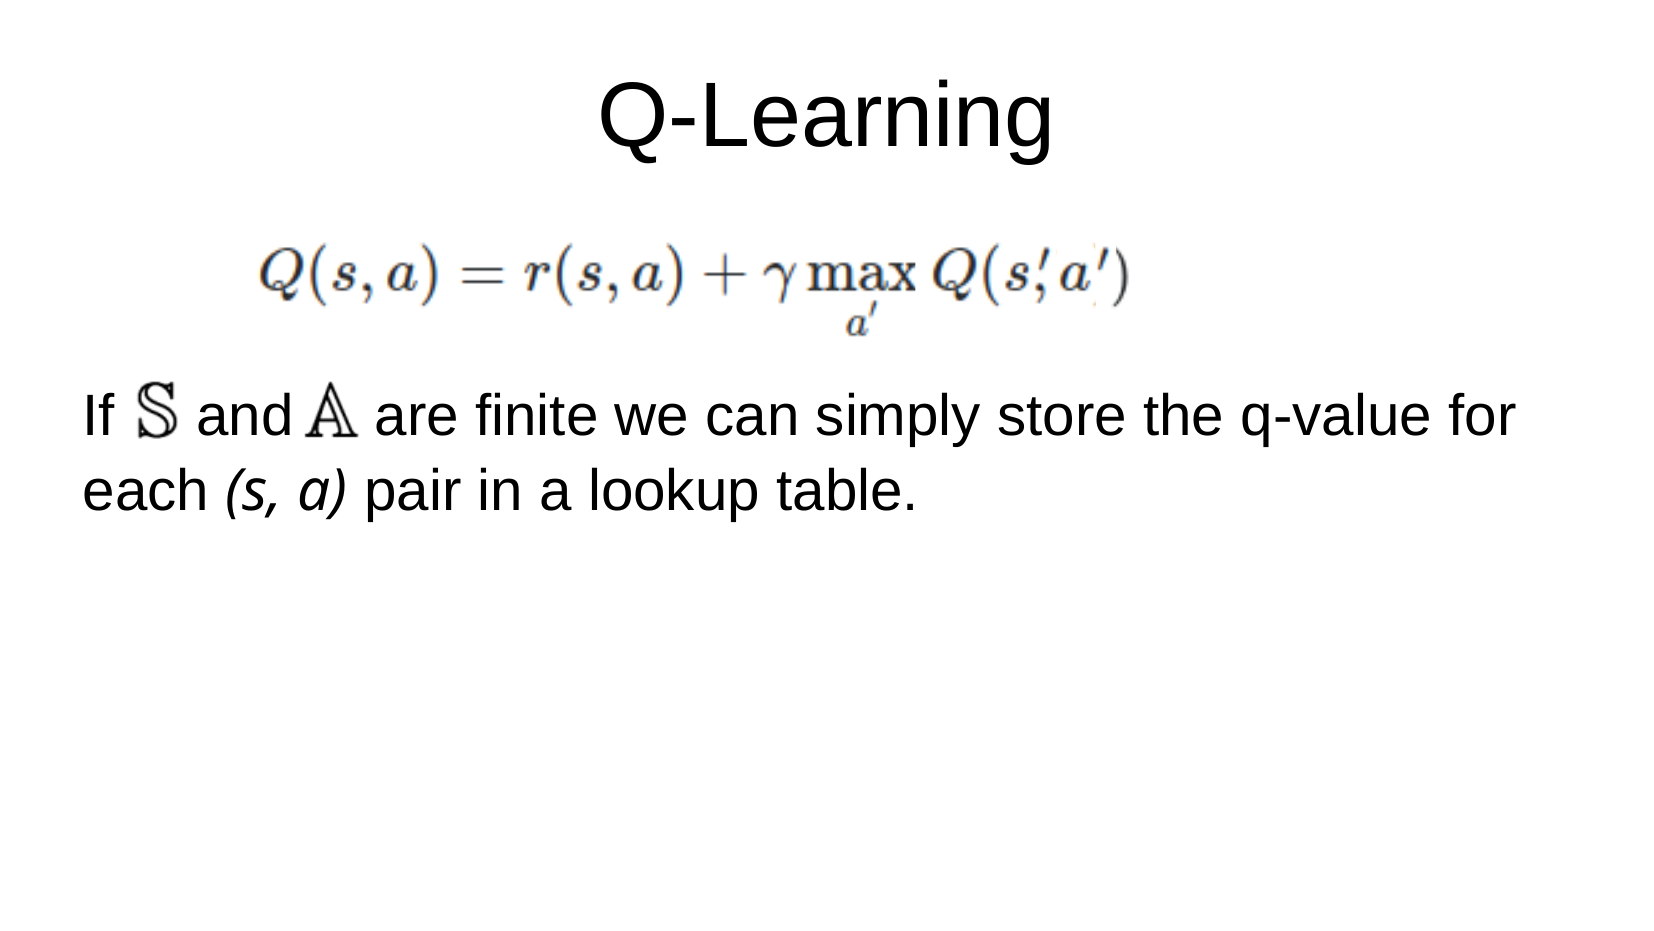

# Q-Learning
If and are finite we can simply store the q-value for each (s, a) pair in a lookup table.